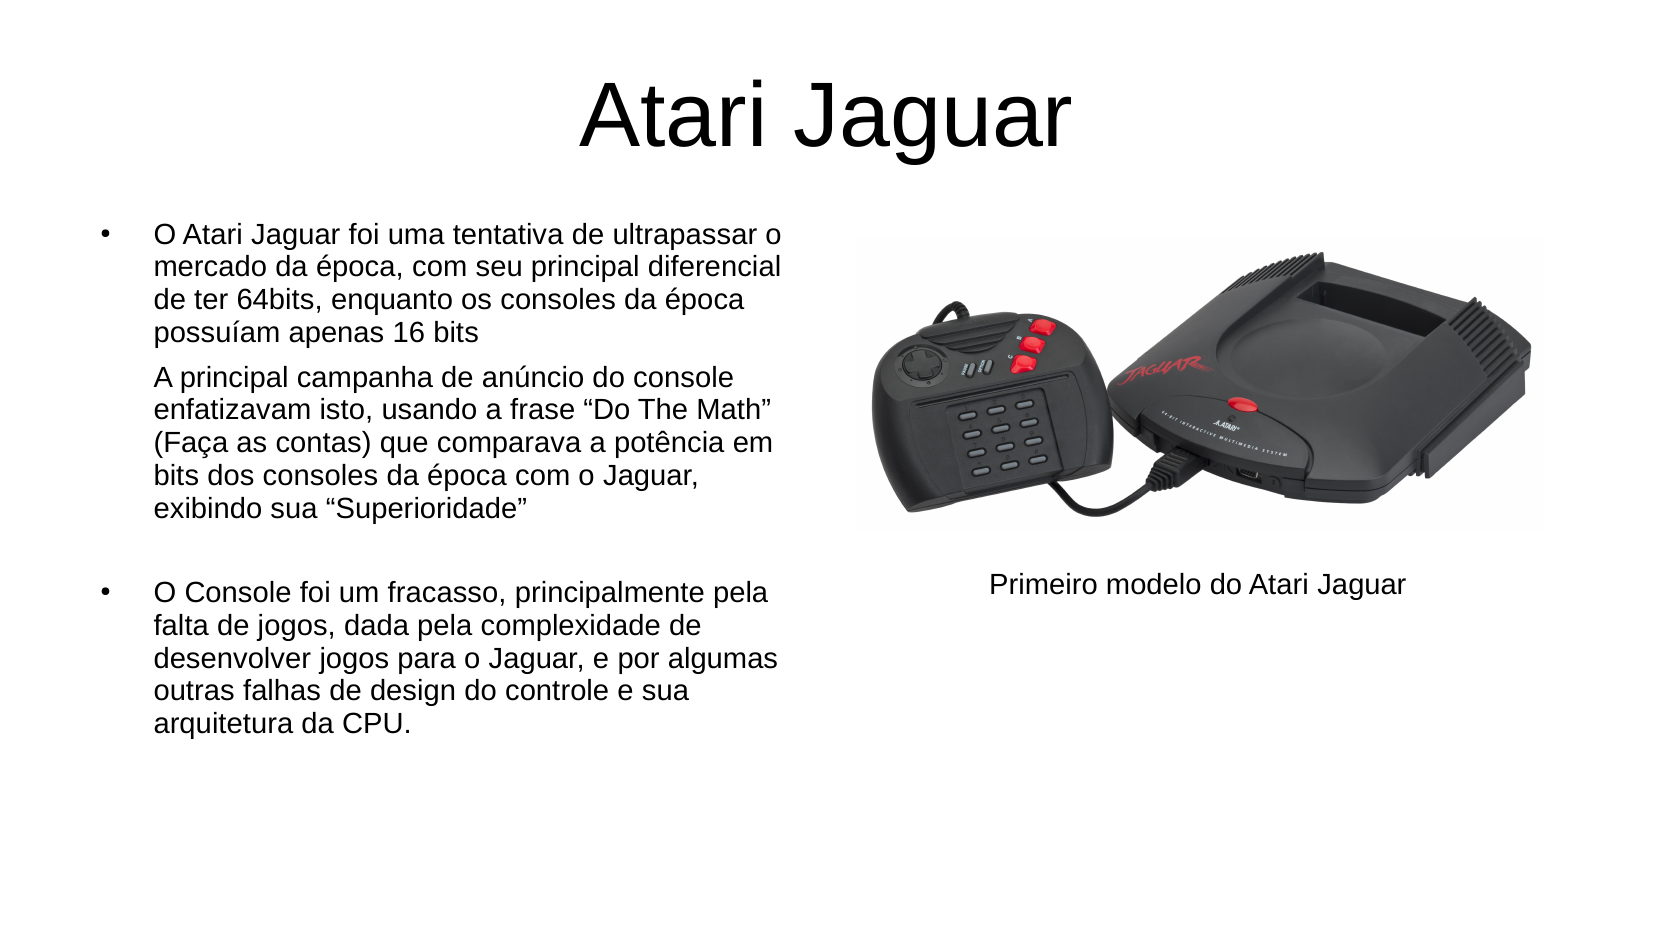

# Atari Jaguar
O Atari Jaguar foi uma tentativa de ultrapassar o mercado da época, com seu principal diferencial de ter 64bits, enquanto os consoles da época possuíam apenas 16 bits
A principal campanha de anúncio do console enfatizavam isto, usando a frase “Do The Math” (Faça as contas) que comparava a potência em bits dos consoles da época com o Jaguar, exibindo sua “Superioridade”
O Console foi um fracasso, principalmente pela falta de jogos, dada pela complexidade de desenvolver jogos para o Jaguar, e por algumas outras falhas de design do controle e sua arquitetura da CPU.
Primeiro modelo do Atari Jaguar